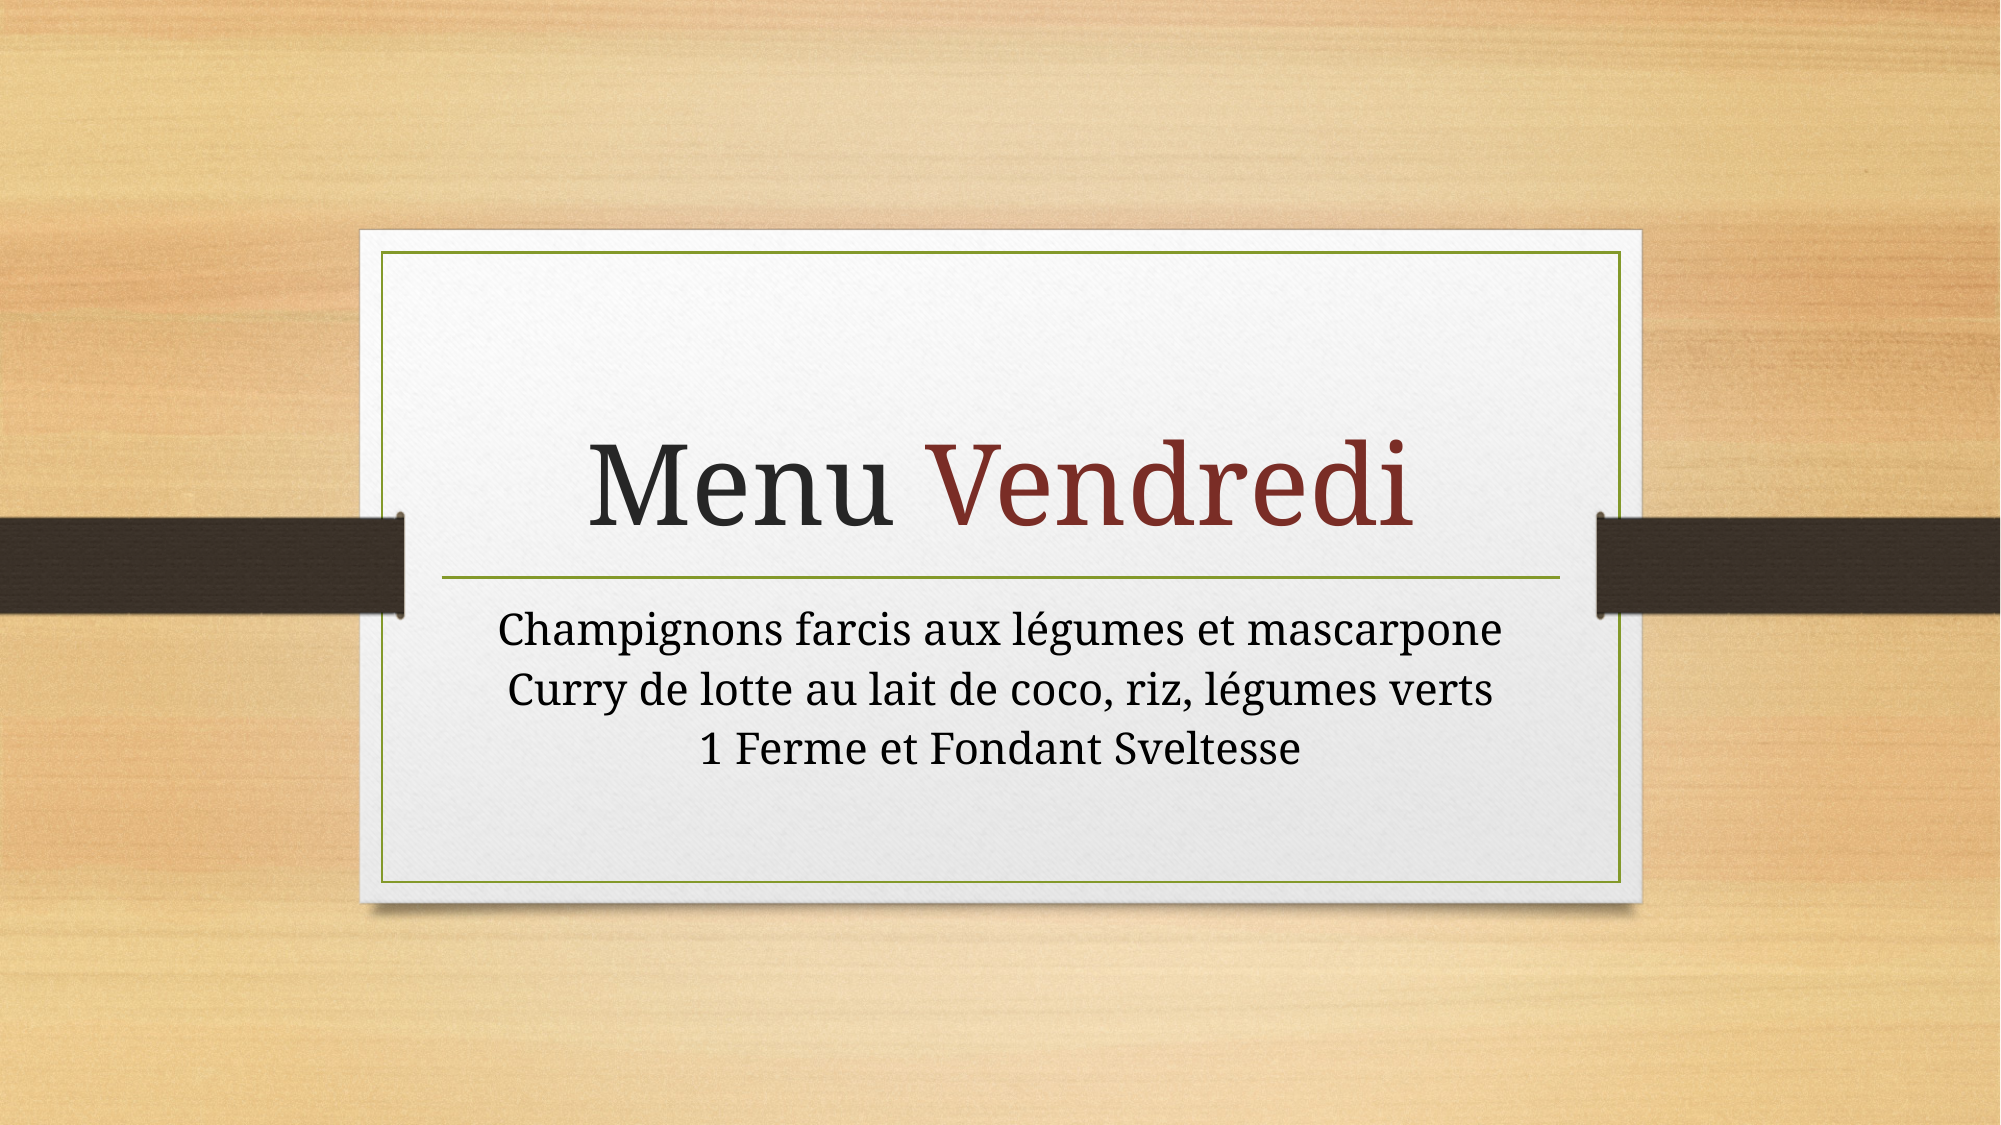

# Menu Vendredi
Champignons farcis aux légumes et mascarpone
Curry de lotte au lait de coco, riz, légumes verts
1 Ferme et Fondant Sveltesse